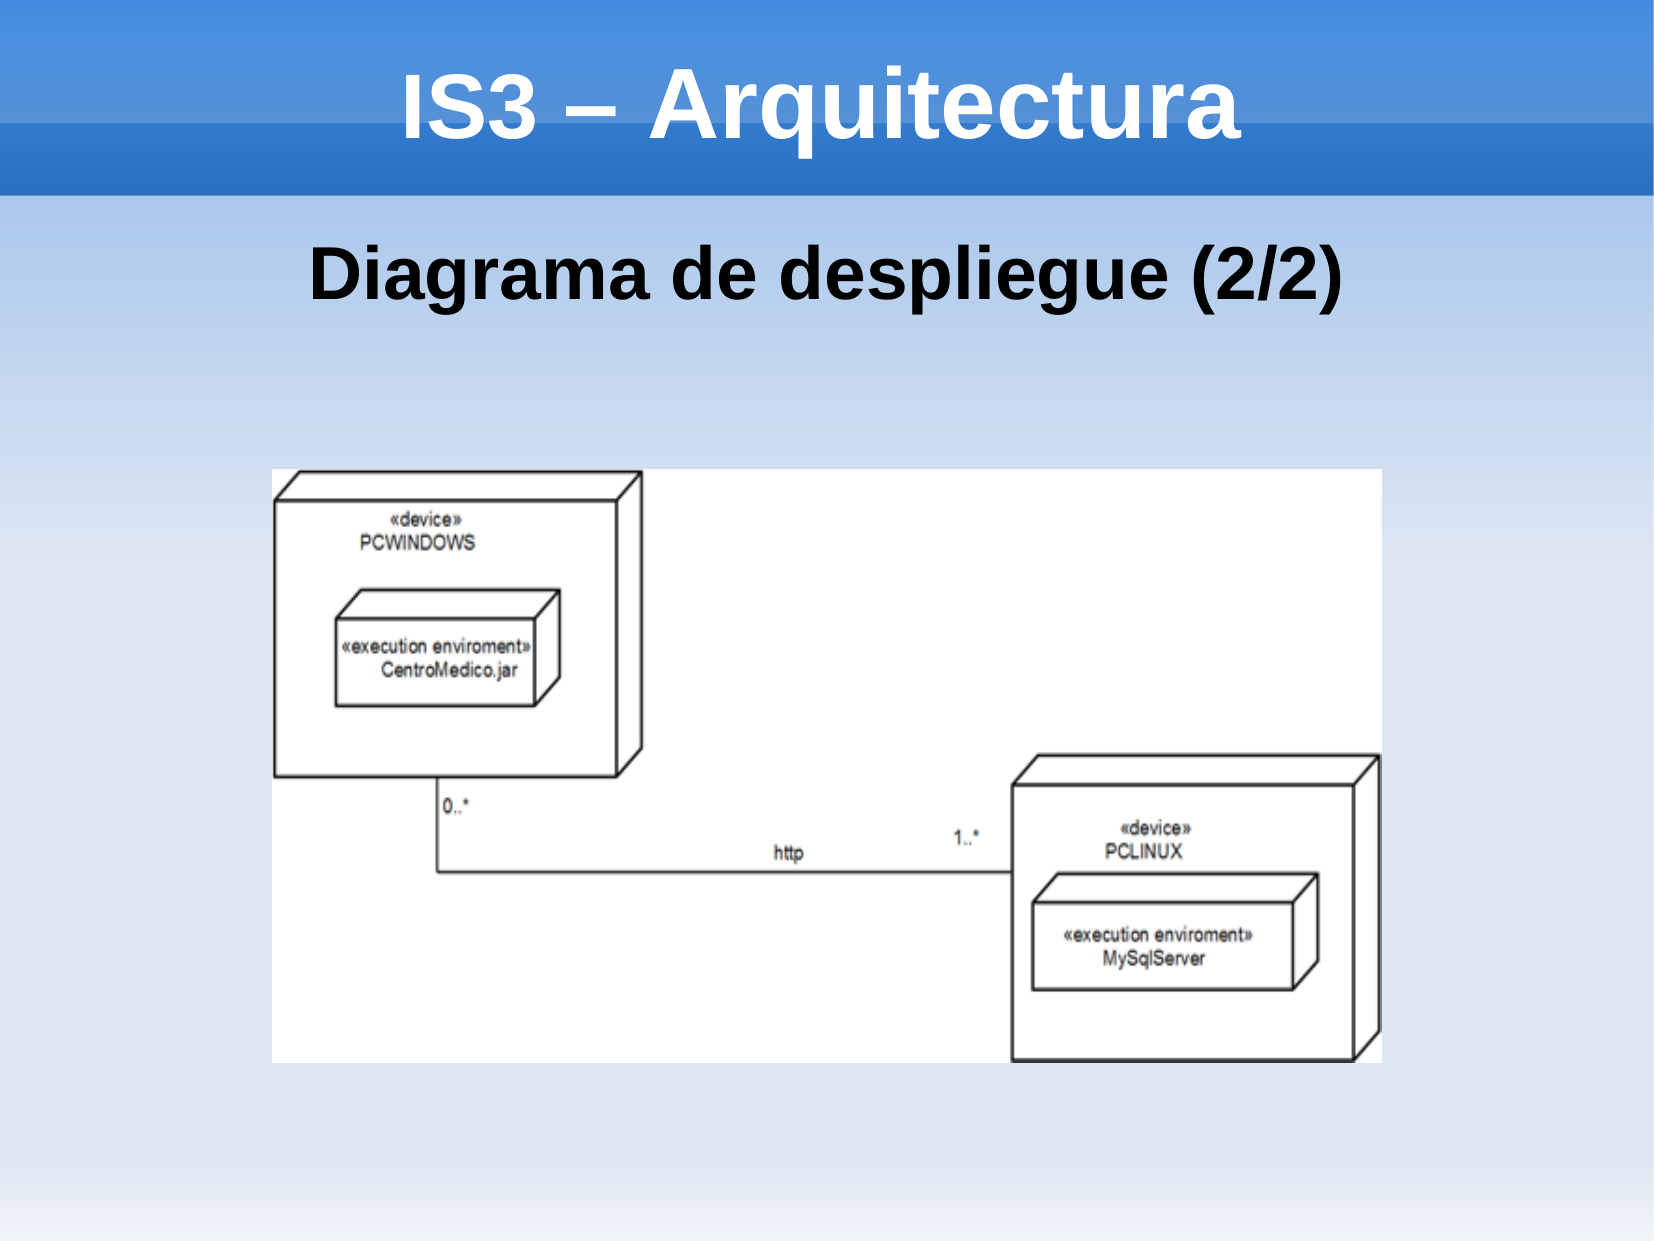

# IS3 – Arquitectura
Diagrama de despliegue (2/2)